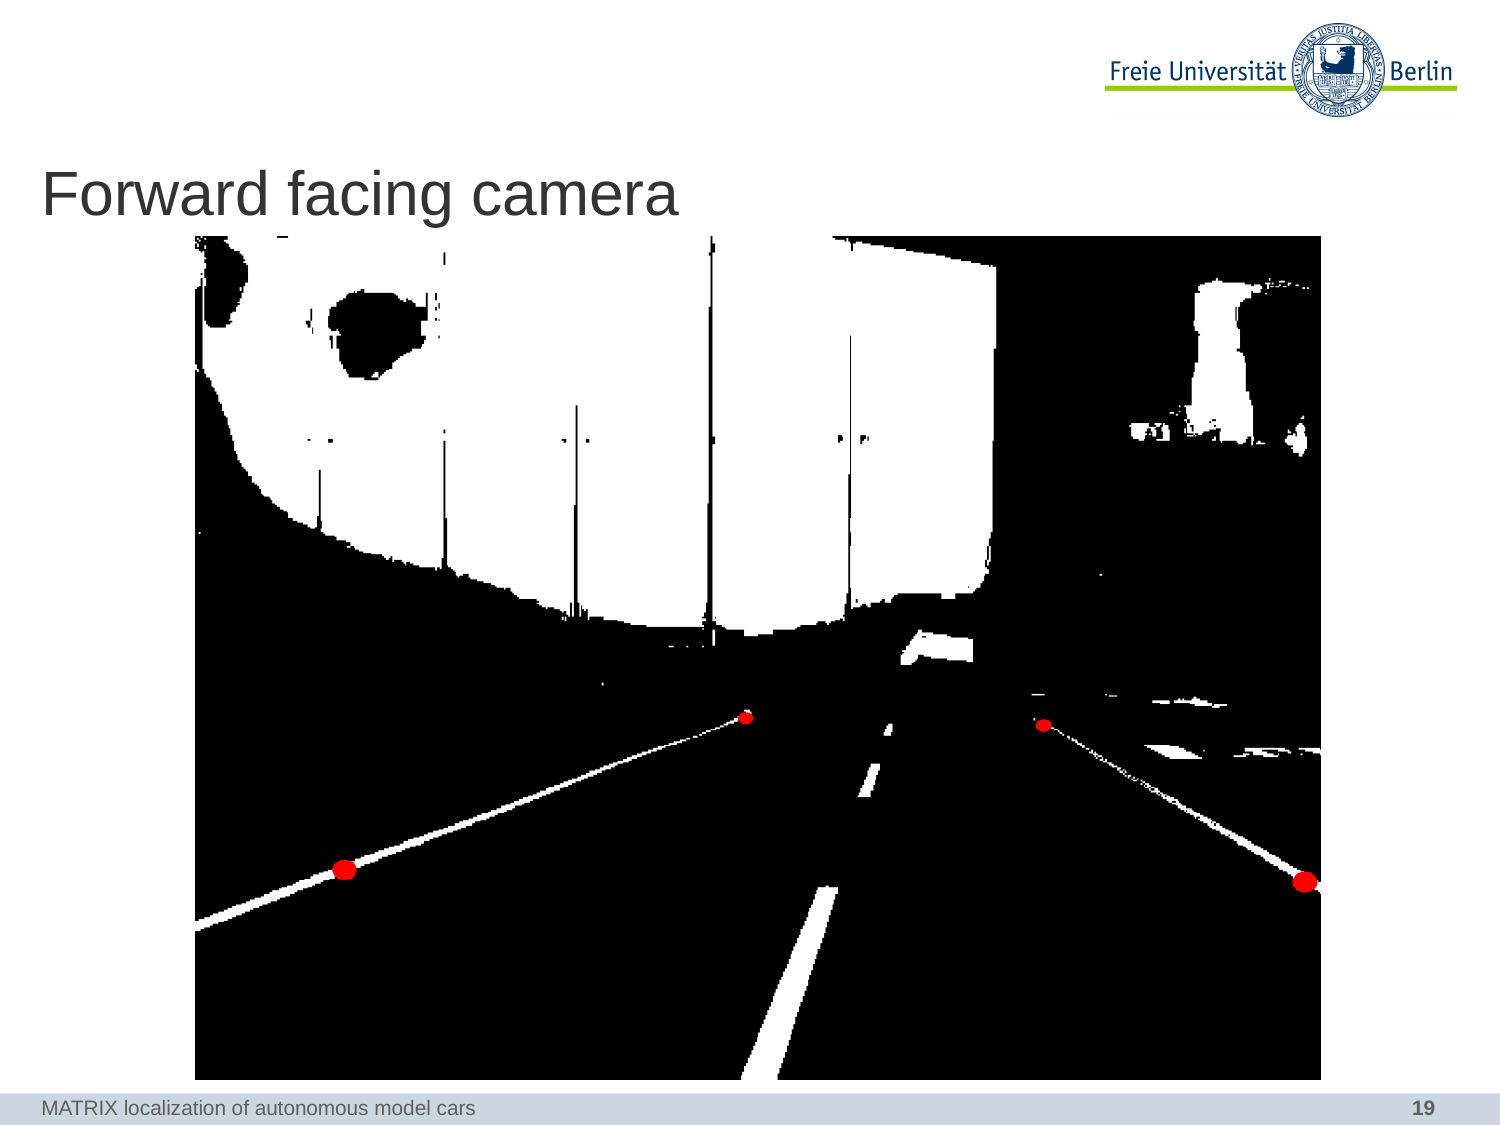

# Forward facing camera
MATRIX localization of autonomous model cars